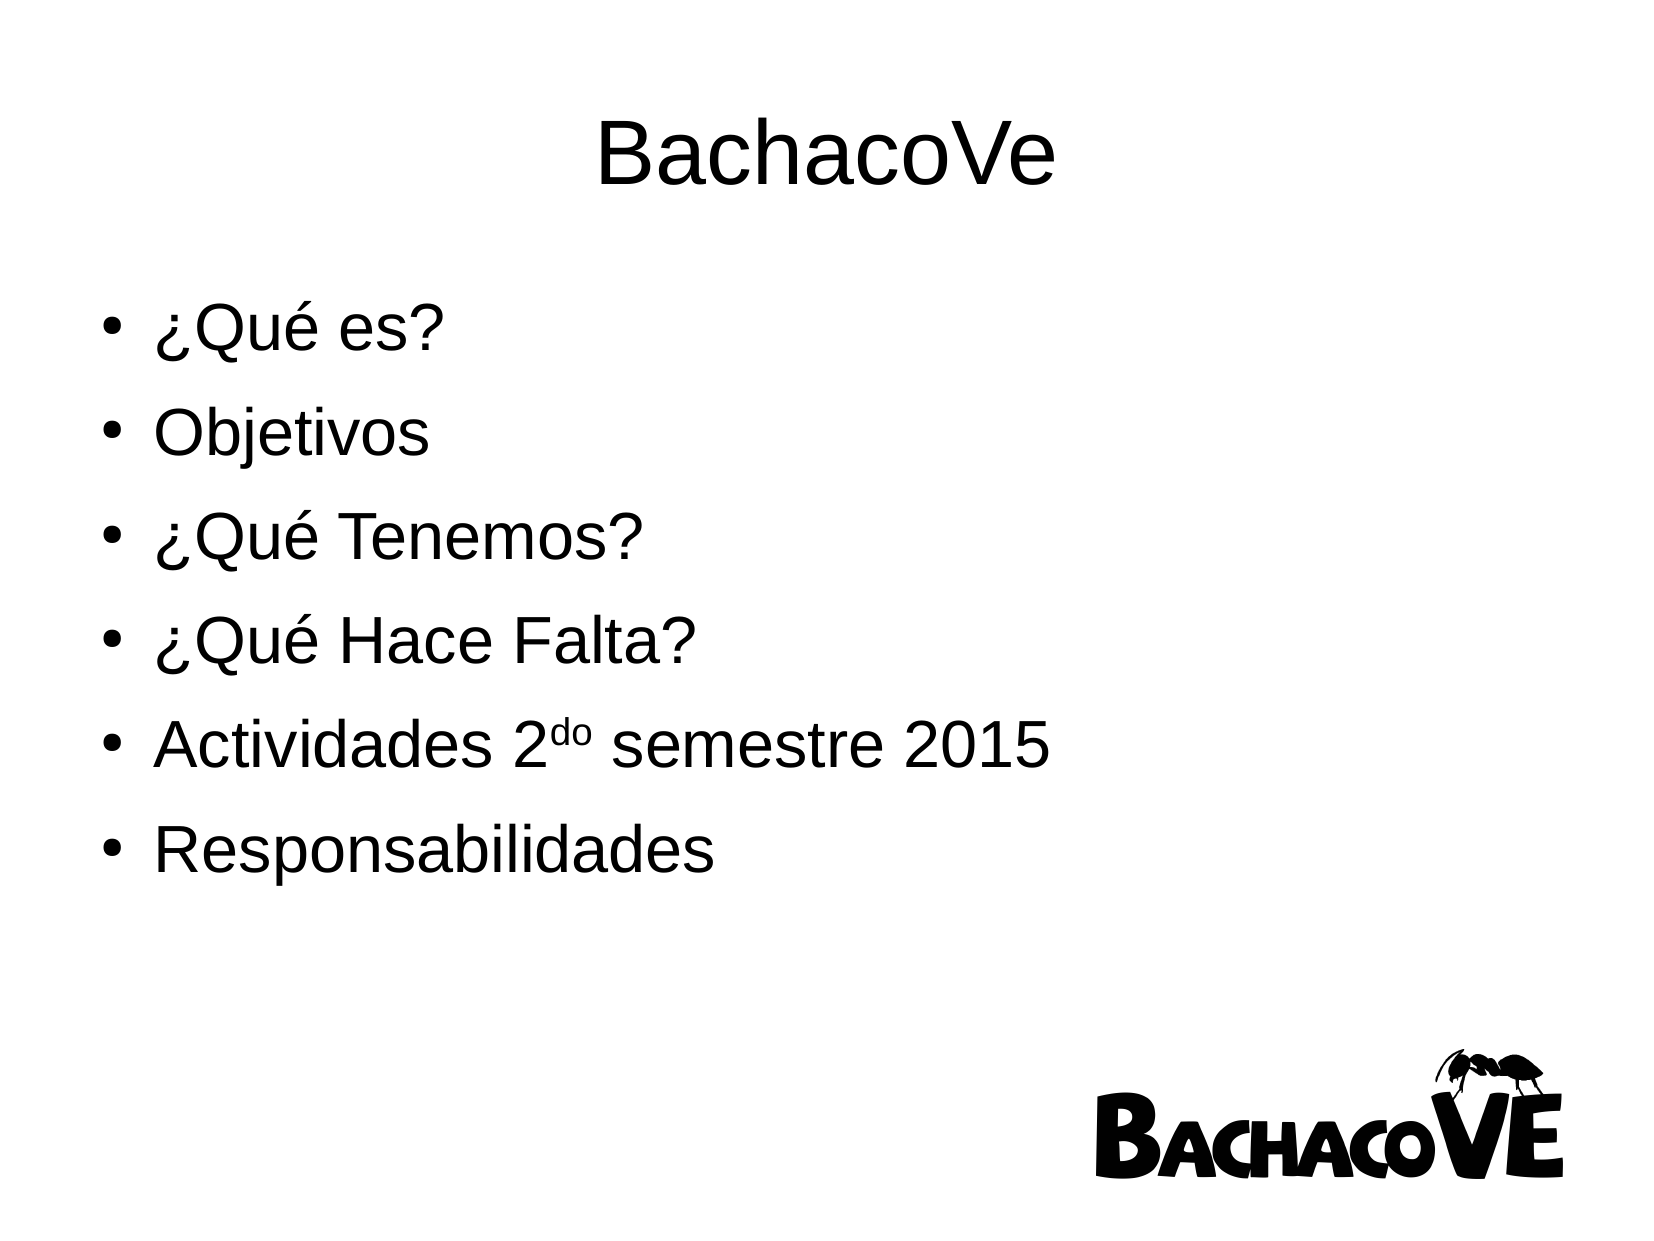

# BachacoVe
¿Qué es?
Objetivos
¿Qué Tenemos?
¿Qué Hace Falta?
Actividades 2do semestre 2015
Responsabilidades